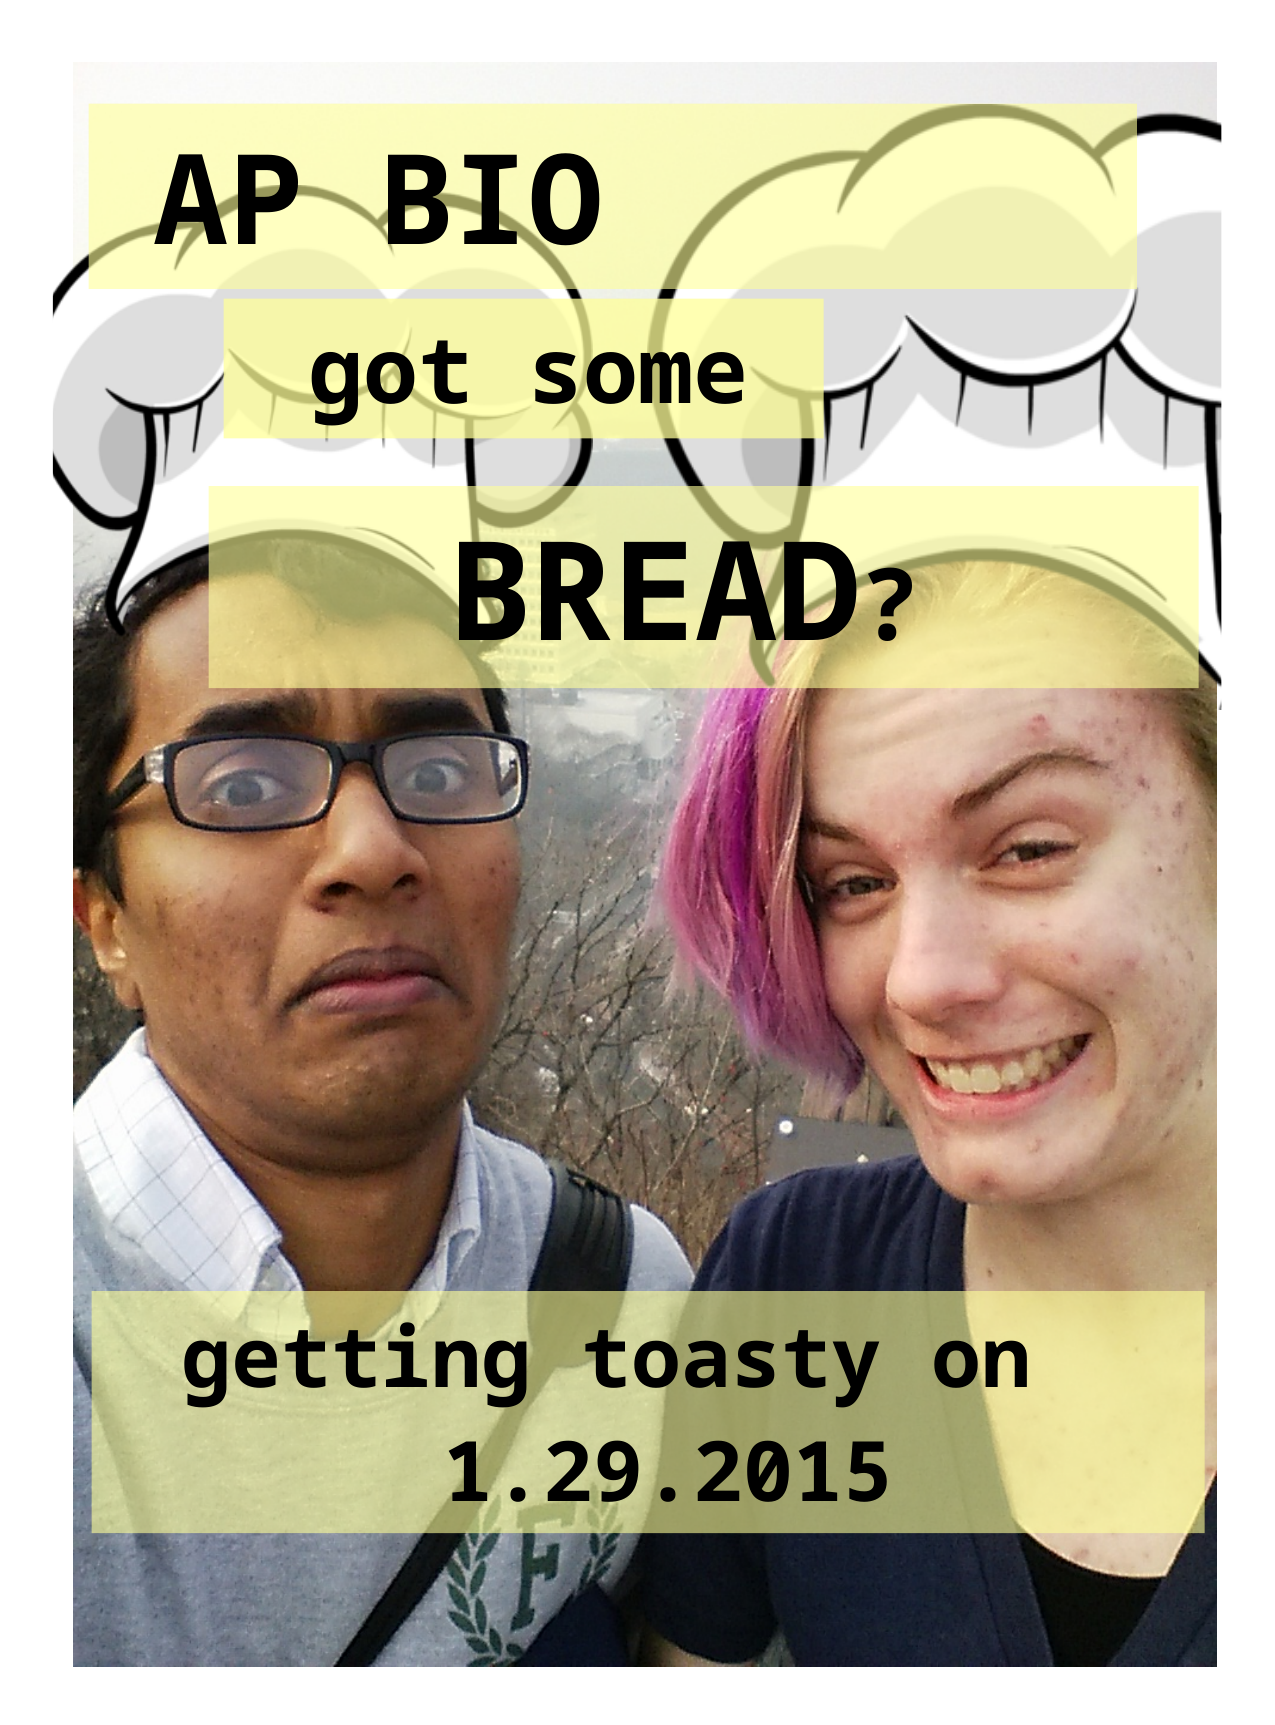

AP BIO
#
 got some
			BREAD?
	getting toasty on
 1.29.2015